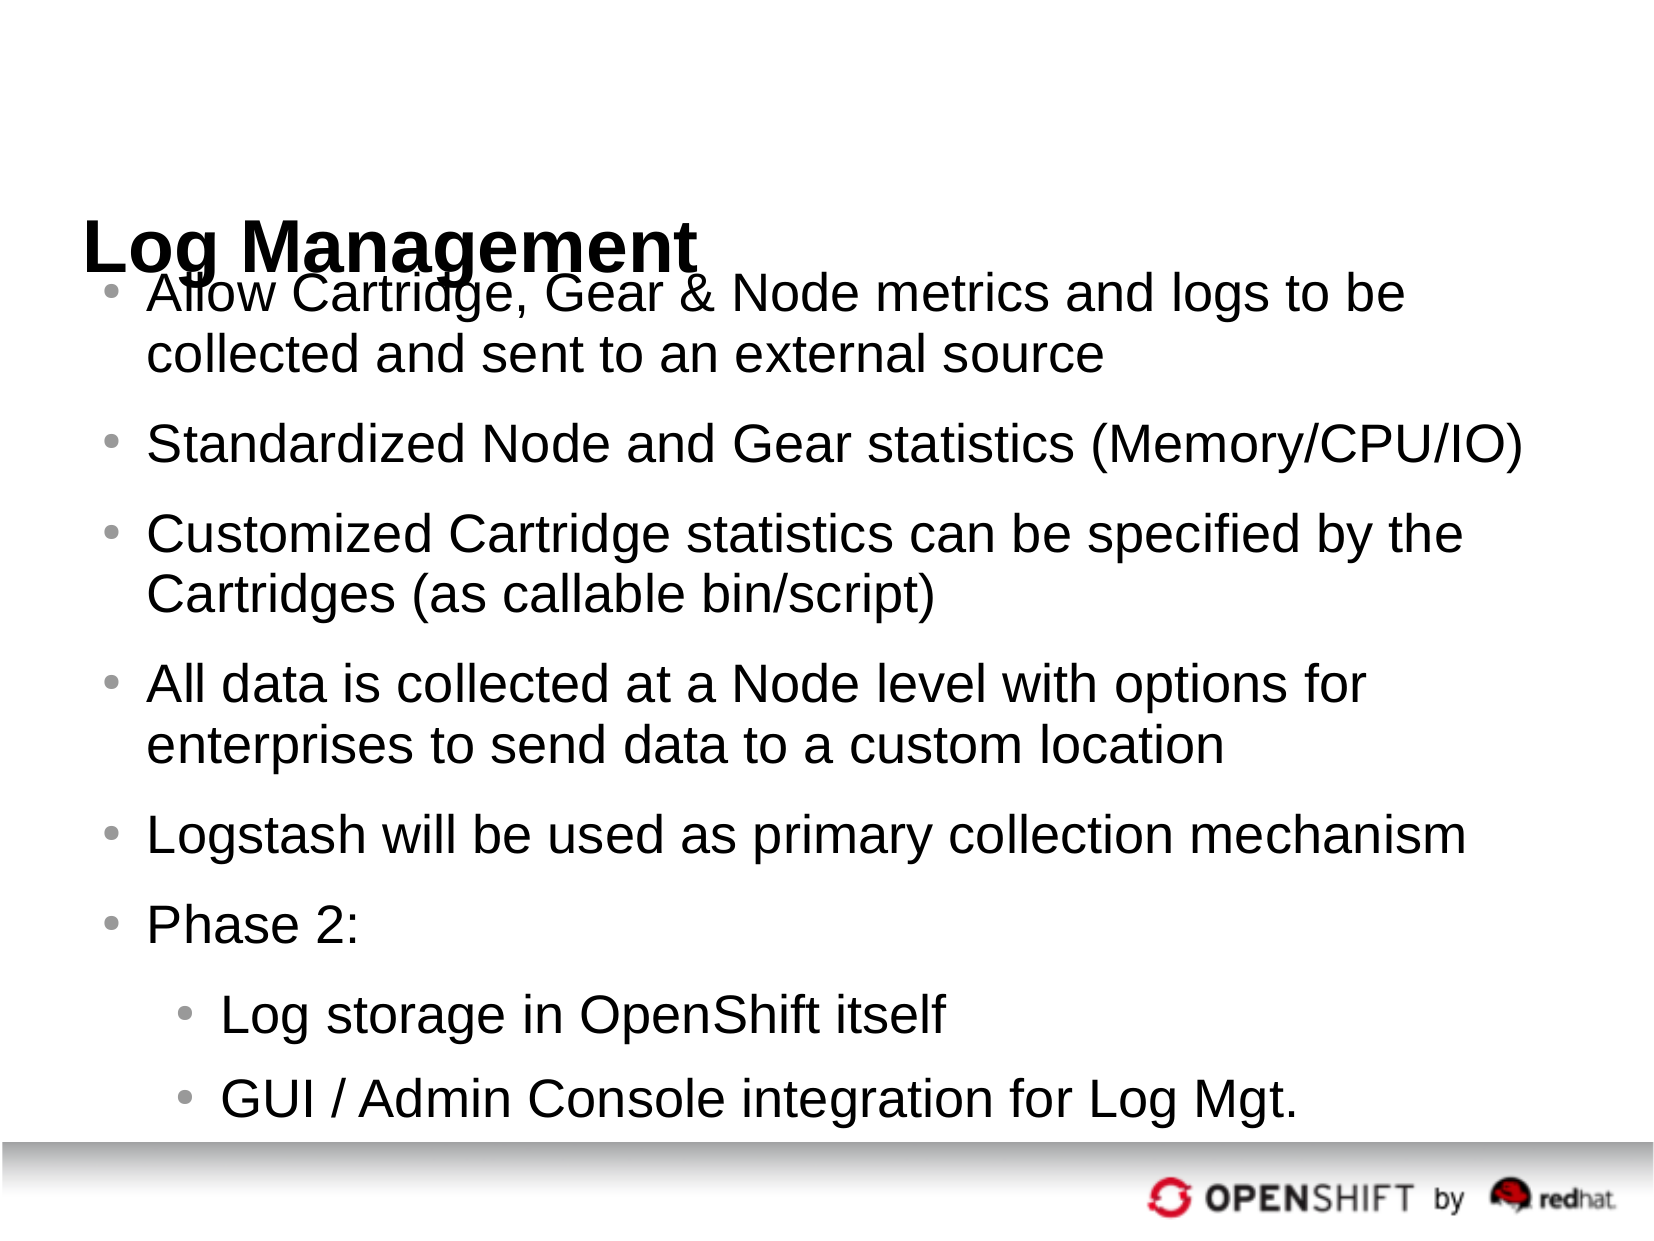

# Log Management
Allow Cartridge, Gear & Node metrics and logs to be collected and sent to an external source
Standardized Node and Gear statistics (Memory/CPU/IO)
Customized Cartridge statistics can be specified by the Cartridges (as callable bin/script)
All data is collected at a Node level with options for enterprises to send data to a custom location
Logstash will be used as primary collection mechanism
Phase 2:
Log storage in OpenShift itself
GUI / Admin Console integration for Log Mgt.